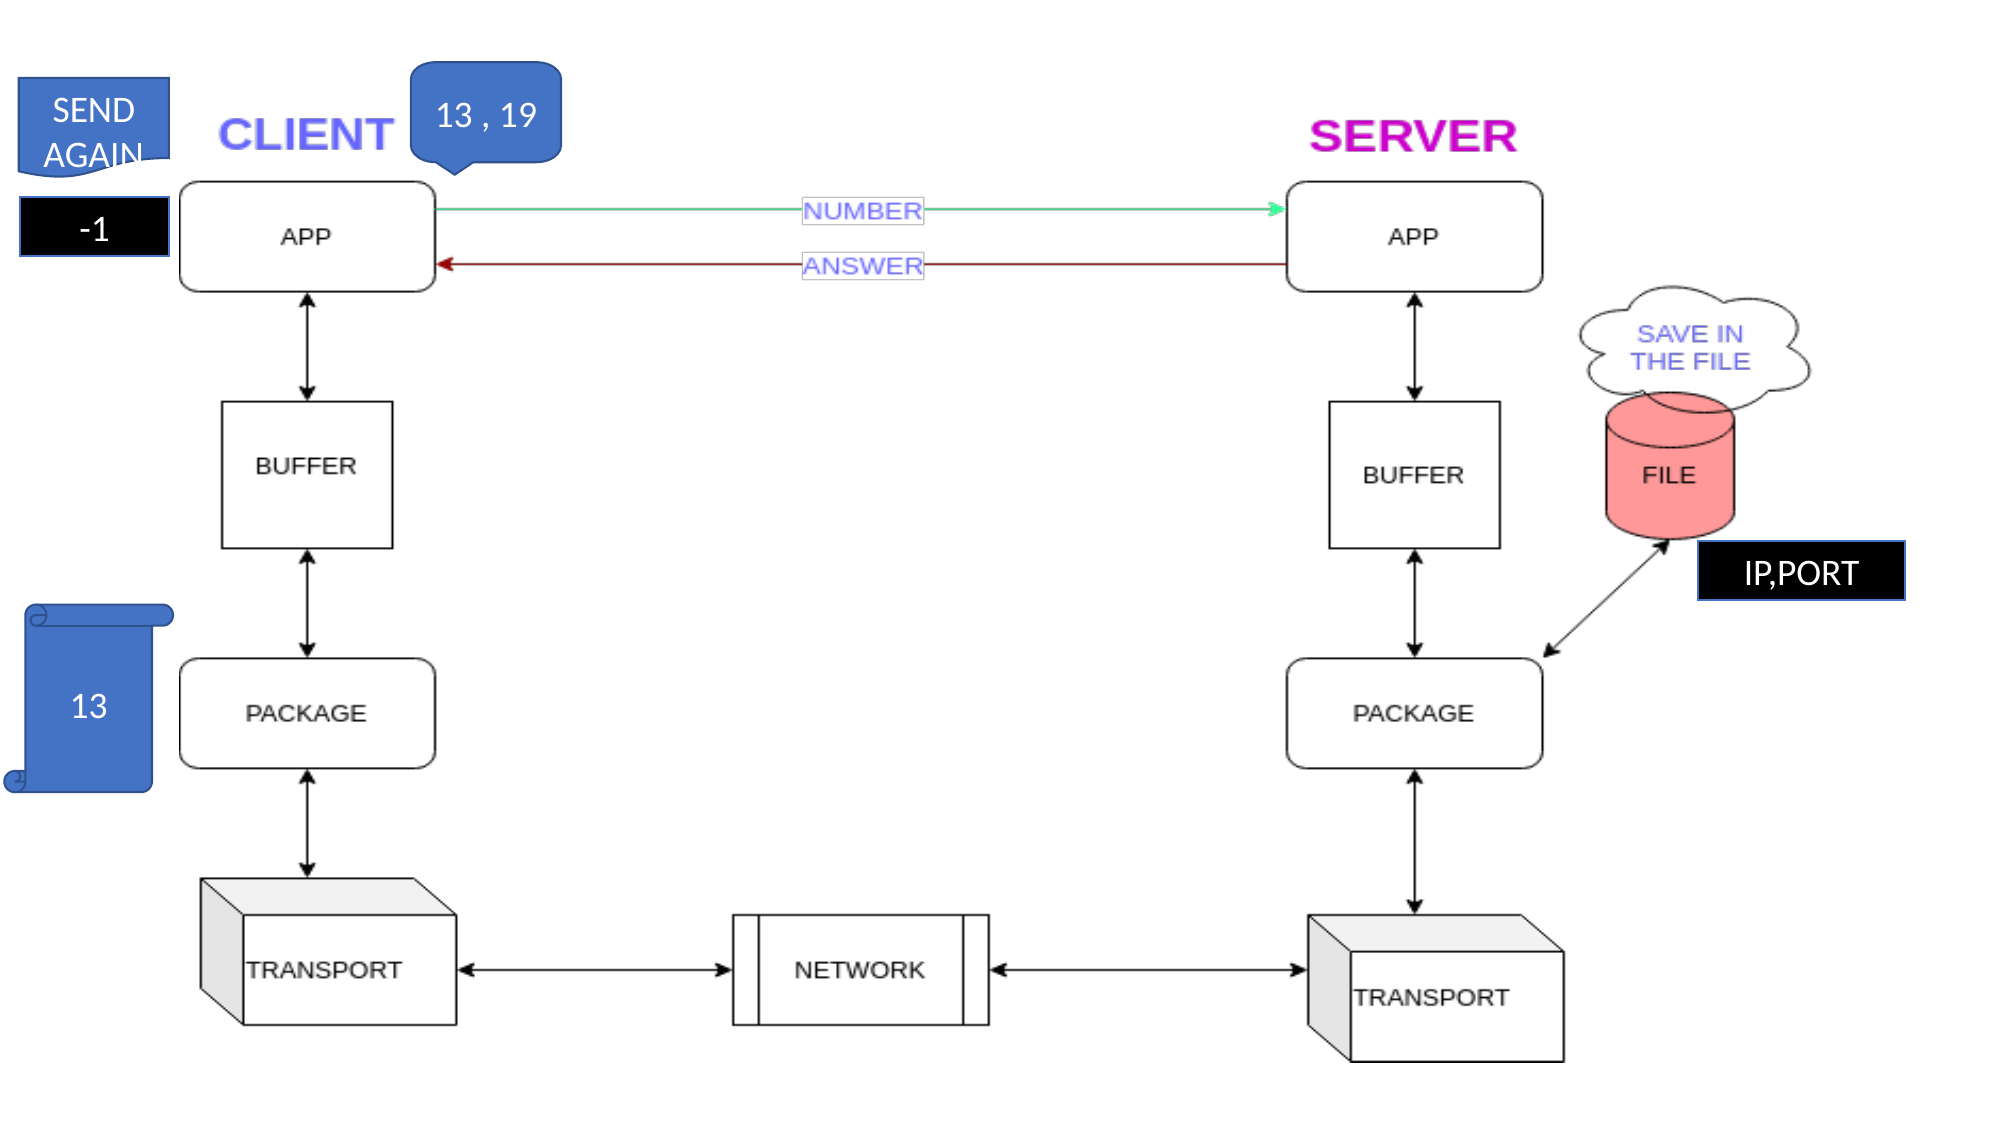

13 , 19
SEND AGAIN
-1
IP,PORT
13